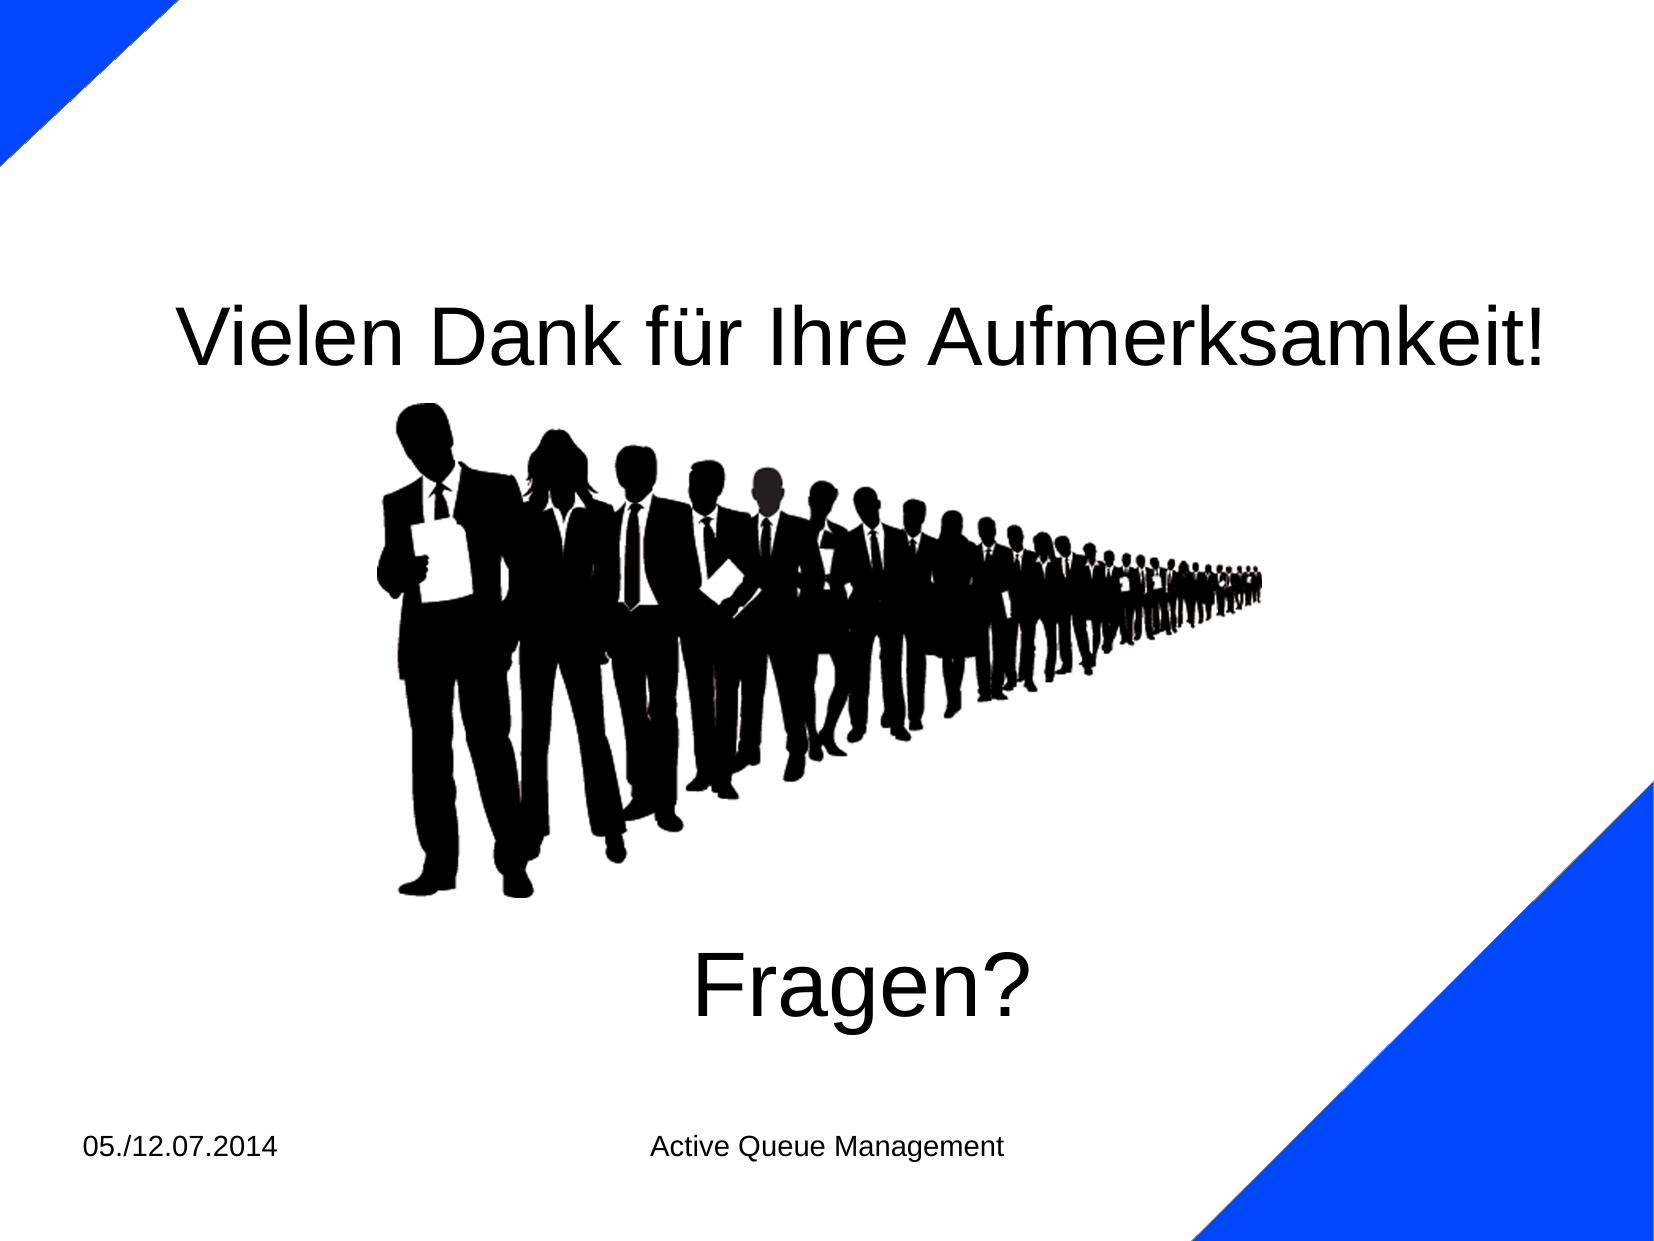

#
Vielen Dank für Ihre Aufmerksamkeit!
Fragen?
05.07.2014/12.07.2014
Active Queue Management